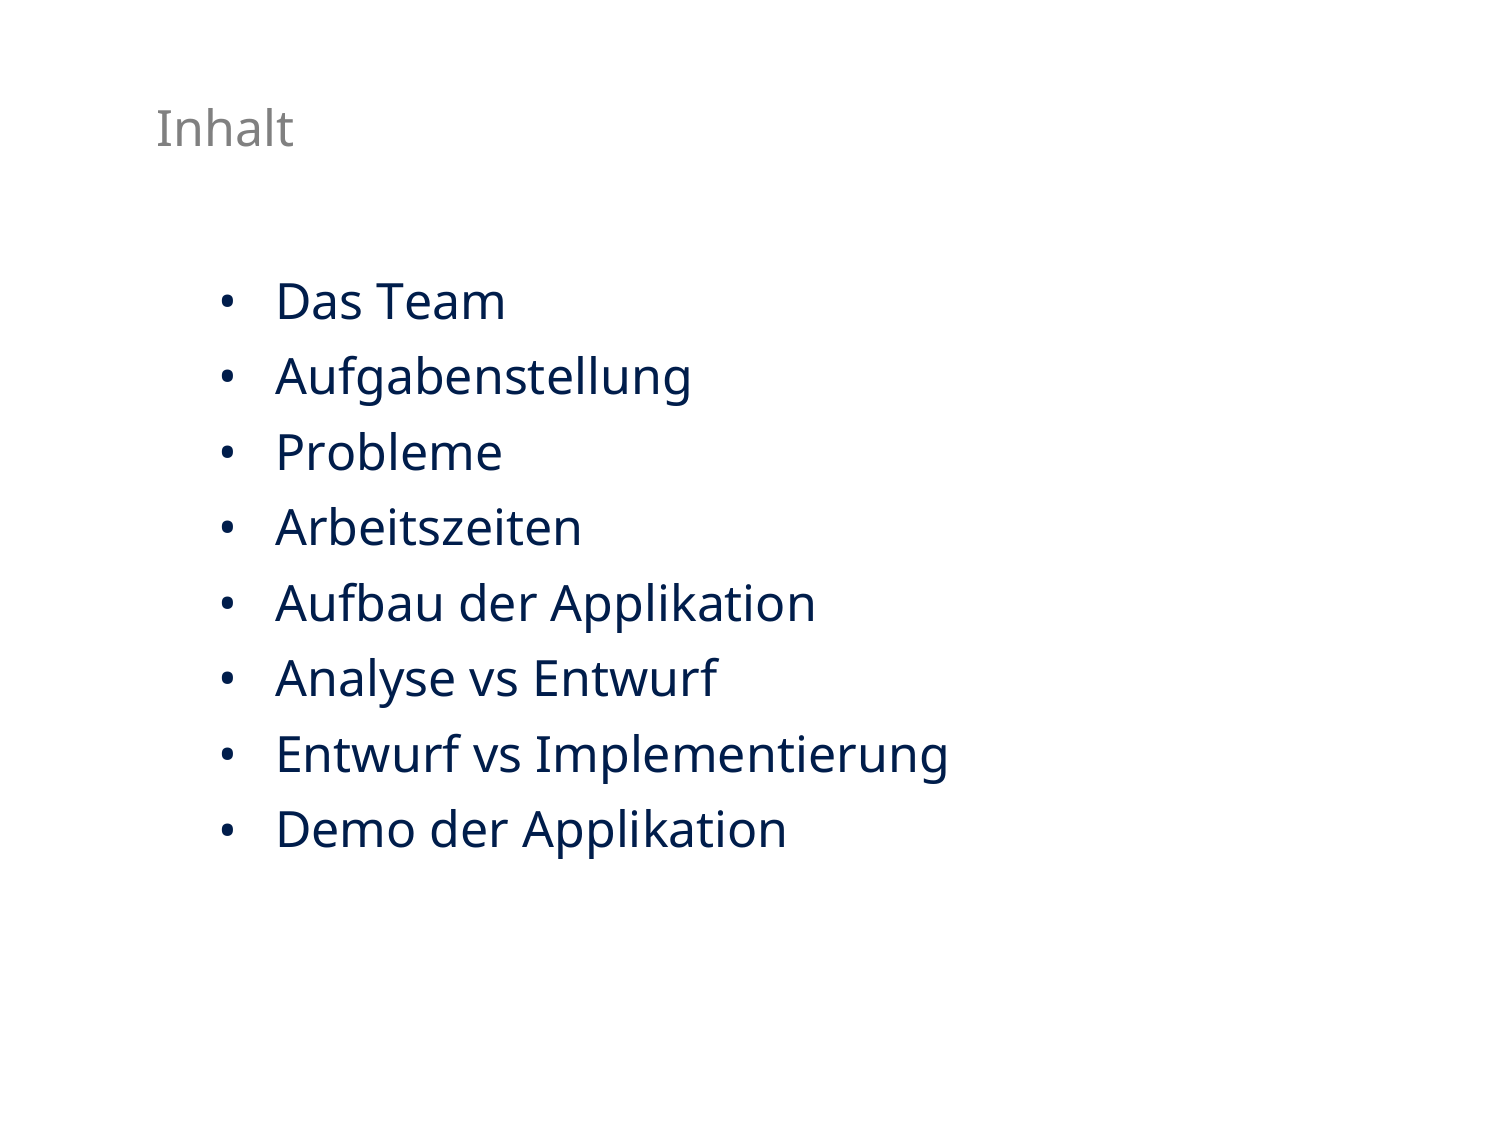

# Inhalt
Das Team
Aufgabenstellung
Probleme
Arbeitszeiten
Aufbau der Applikation
Analyse vs Entwurf
Entwurf vs Implementierung
Demo der Applikation